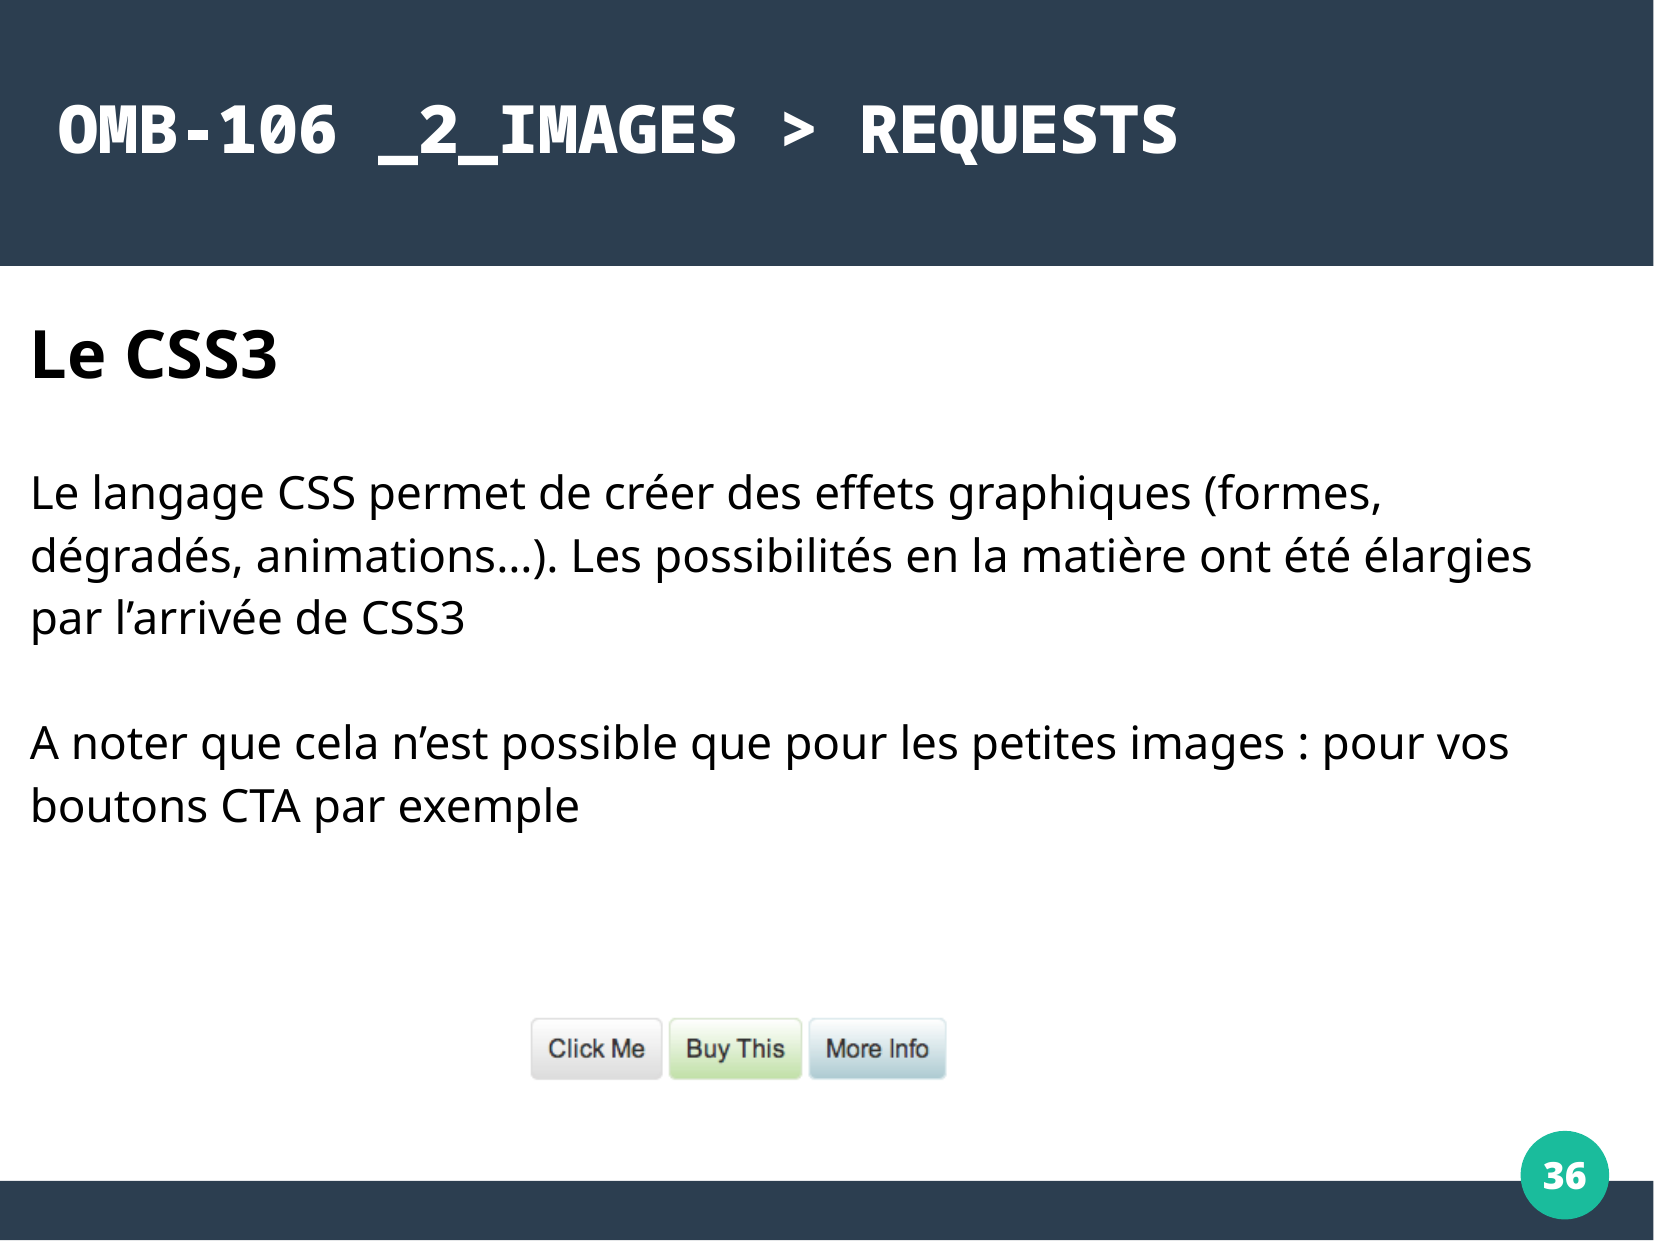

# OMB-106 _2_IMAGES > REQUESTS
Le CSS3
Le langage CSS permet de créer des effets graphiques (formes, dégradés, animations…). Les possibilités en la matière ont été élargies par l’arrivée de CSS3
A noter que cela n’est possible que pour les petites images : pour vos boutons CTA par exemple
36